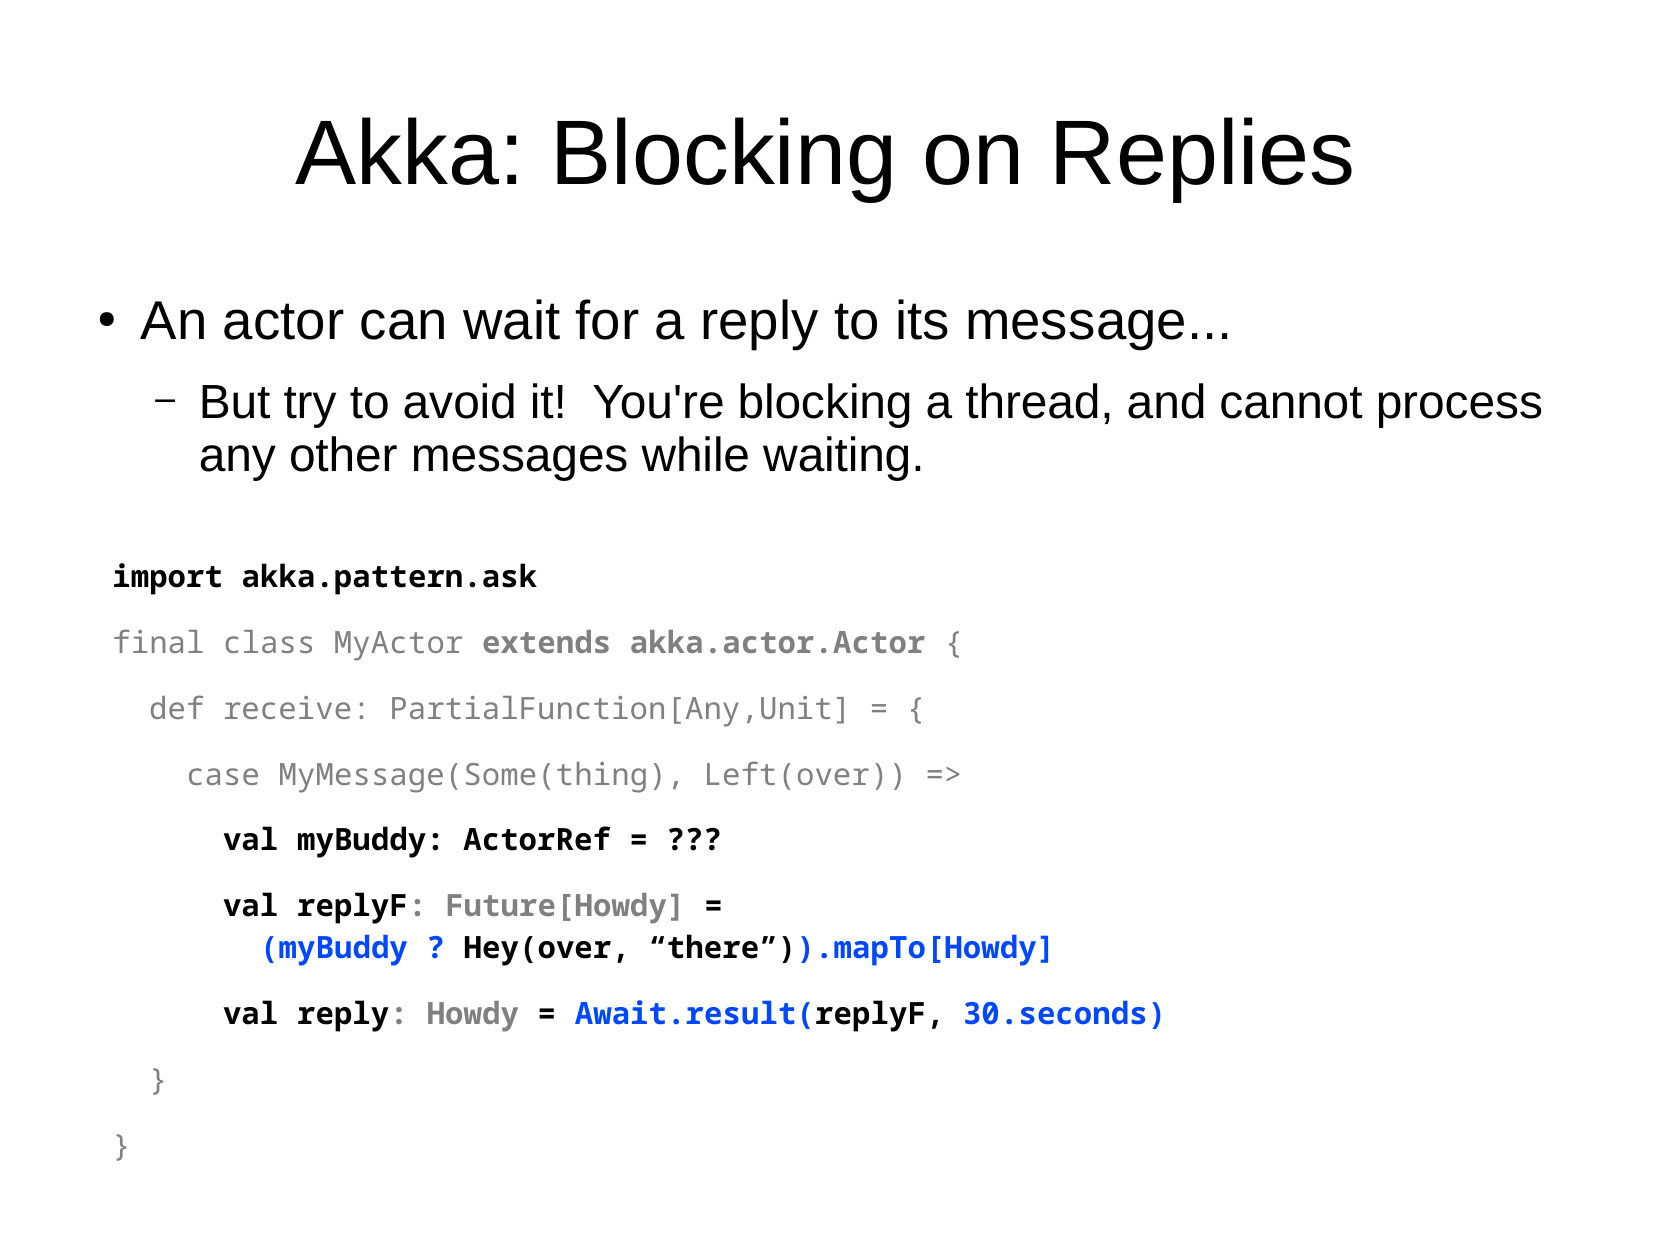

# Akka: Blocking on Replies
An actor can wait for a reply to its message...
But try to avoid it! You're blocking a thread, and cannot process any other messages while waiting.
import akka.pattern.ask
final class MyActor extends akka.actor.Actor {
 def receive: PartialFunction[Any,Unit] = {
 case MyMessage(Some(thing), Left(over)) =>
 val myBuddy: ActorRef = ???
 val replyF: Future[Howdy] =
 (myBuddy ? Hey(over, “there”)).mapTo[Howdy]
 val reply: Howdy = Await.result(replyF, 30.seconds)
 }
}